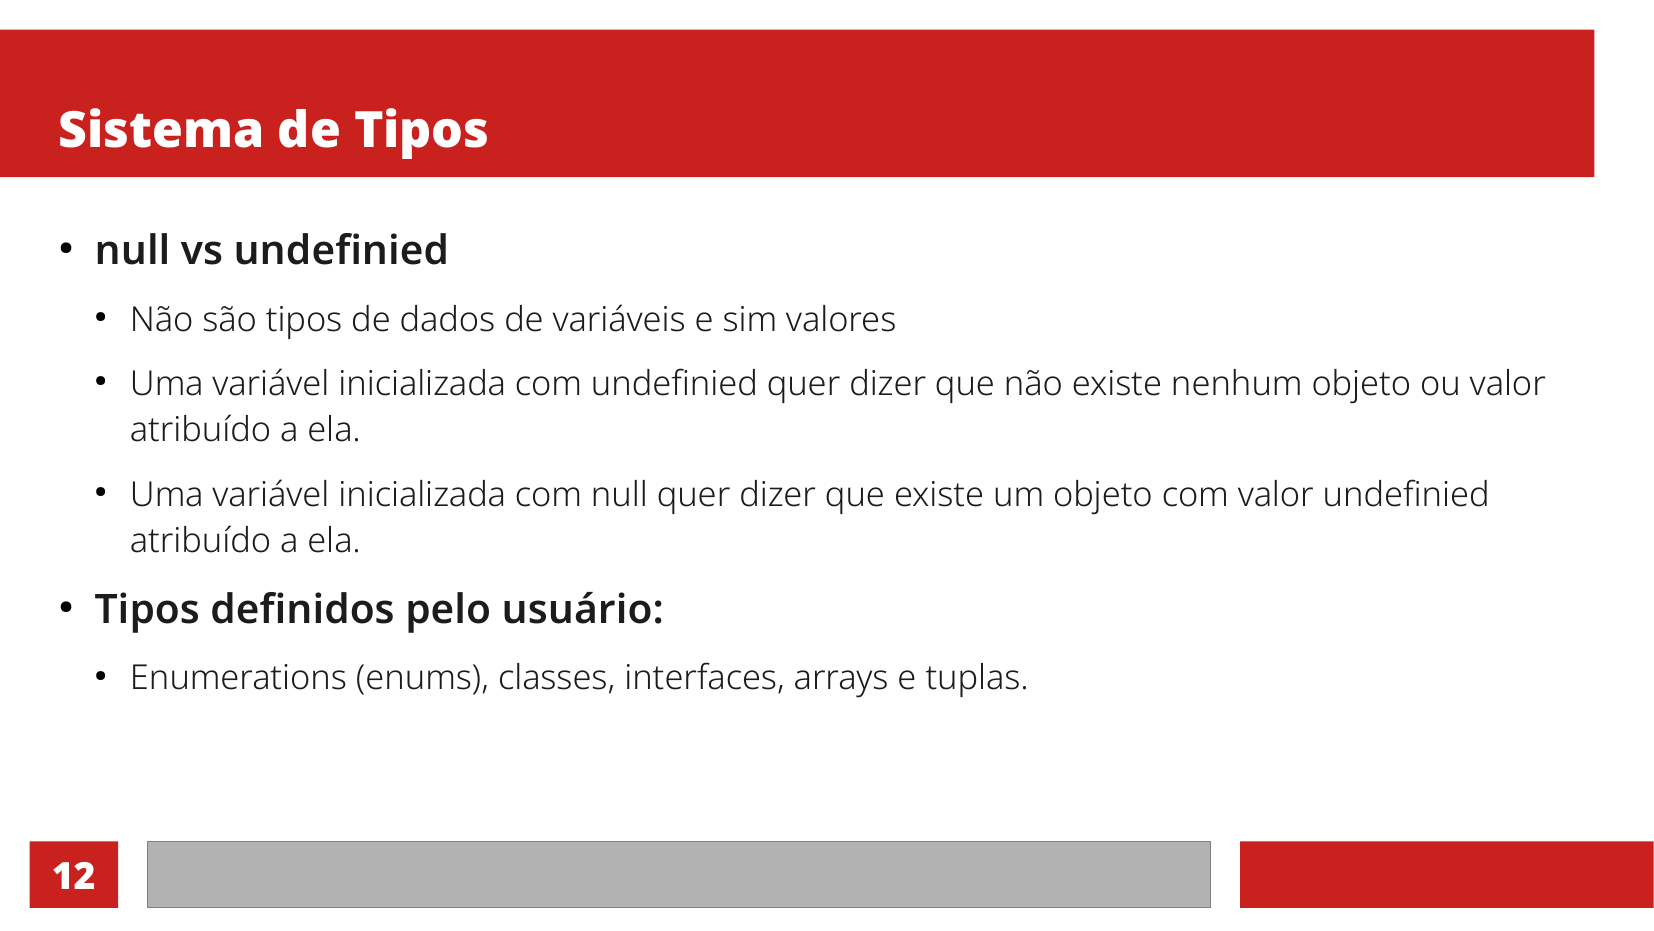

# Sistema de Tipos
null vs undefinied
Não são tipos de dados de variáveis e sim valores
Uma variável inicializada com undefinied quer dizer que não existe nenhum objeto ou valor atribuído a ela.
Uma variável inicializada com null quer dizer que existe um objeto com valor undefinied atribuído a ela.
Tipos definidos pelo usuário:
Enumerations (enums), classes, interfaces, arrays e tuplas.
12